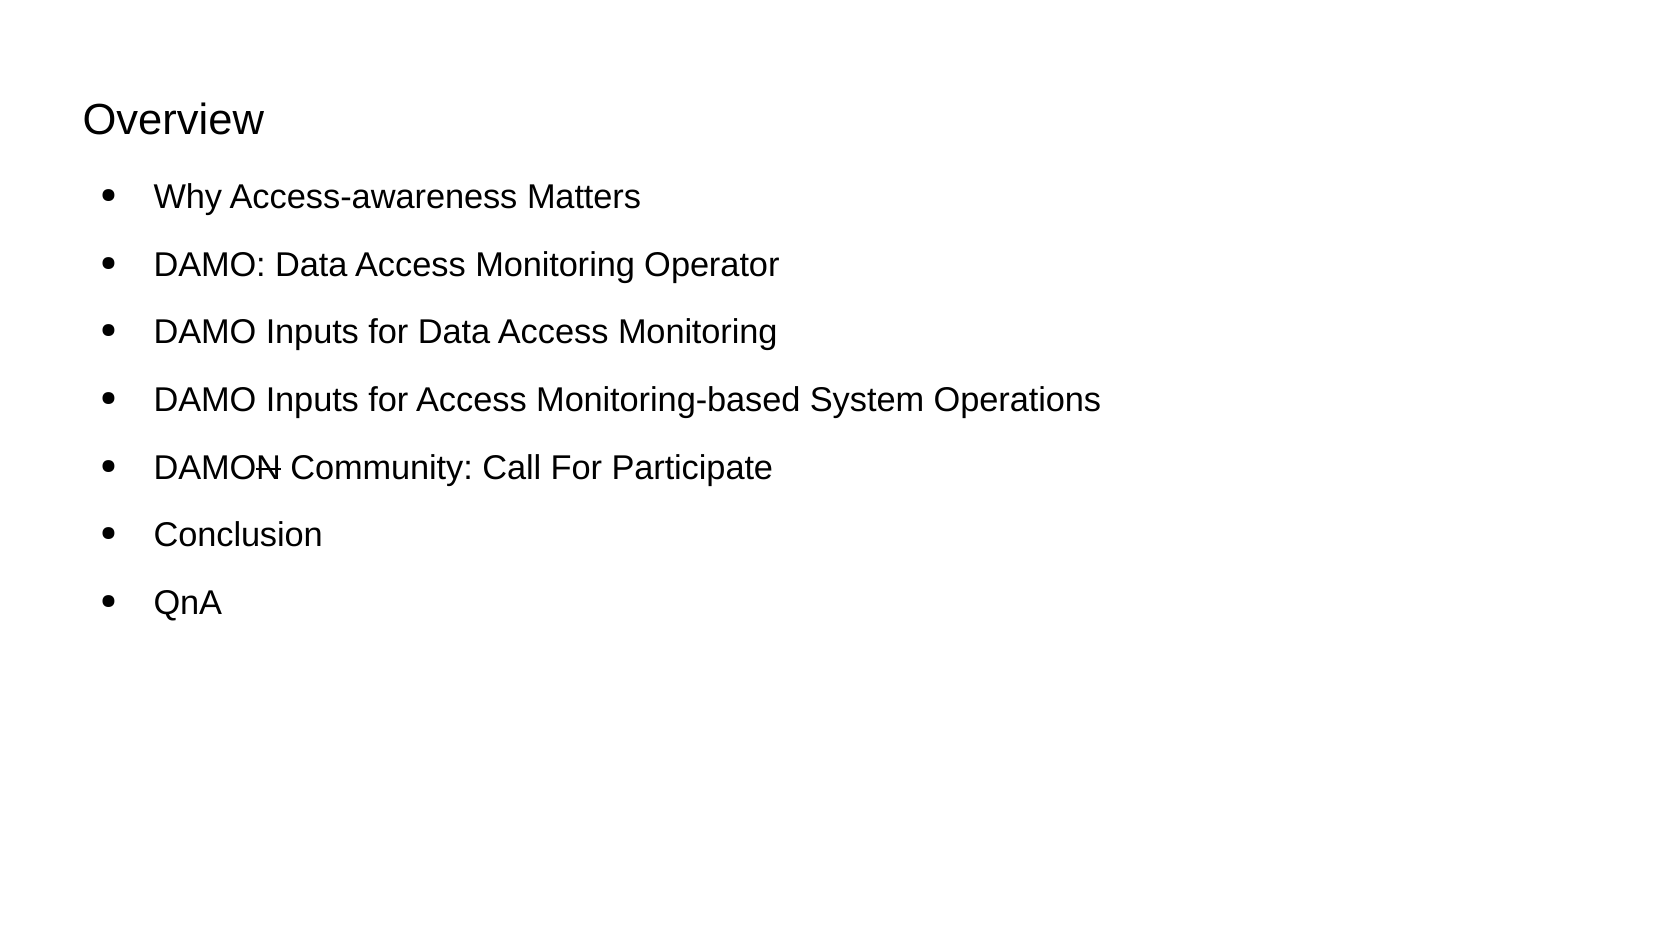

# Overview
Why Access-awareness Matters
DAMO: Data Access Monitoring Operator
DAMO Inputs for Data Access Monitoring
DAMO Inputs for Access Monitoring-based System Operations
DAMON Community: Call For Participate
Conclusion
QnA